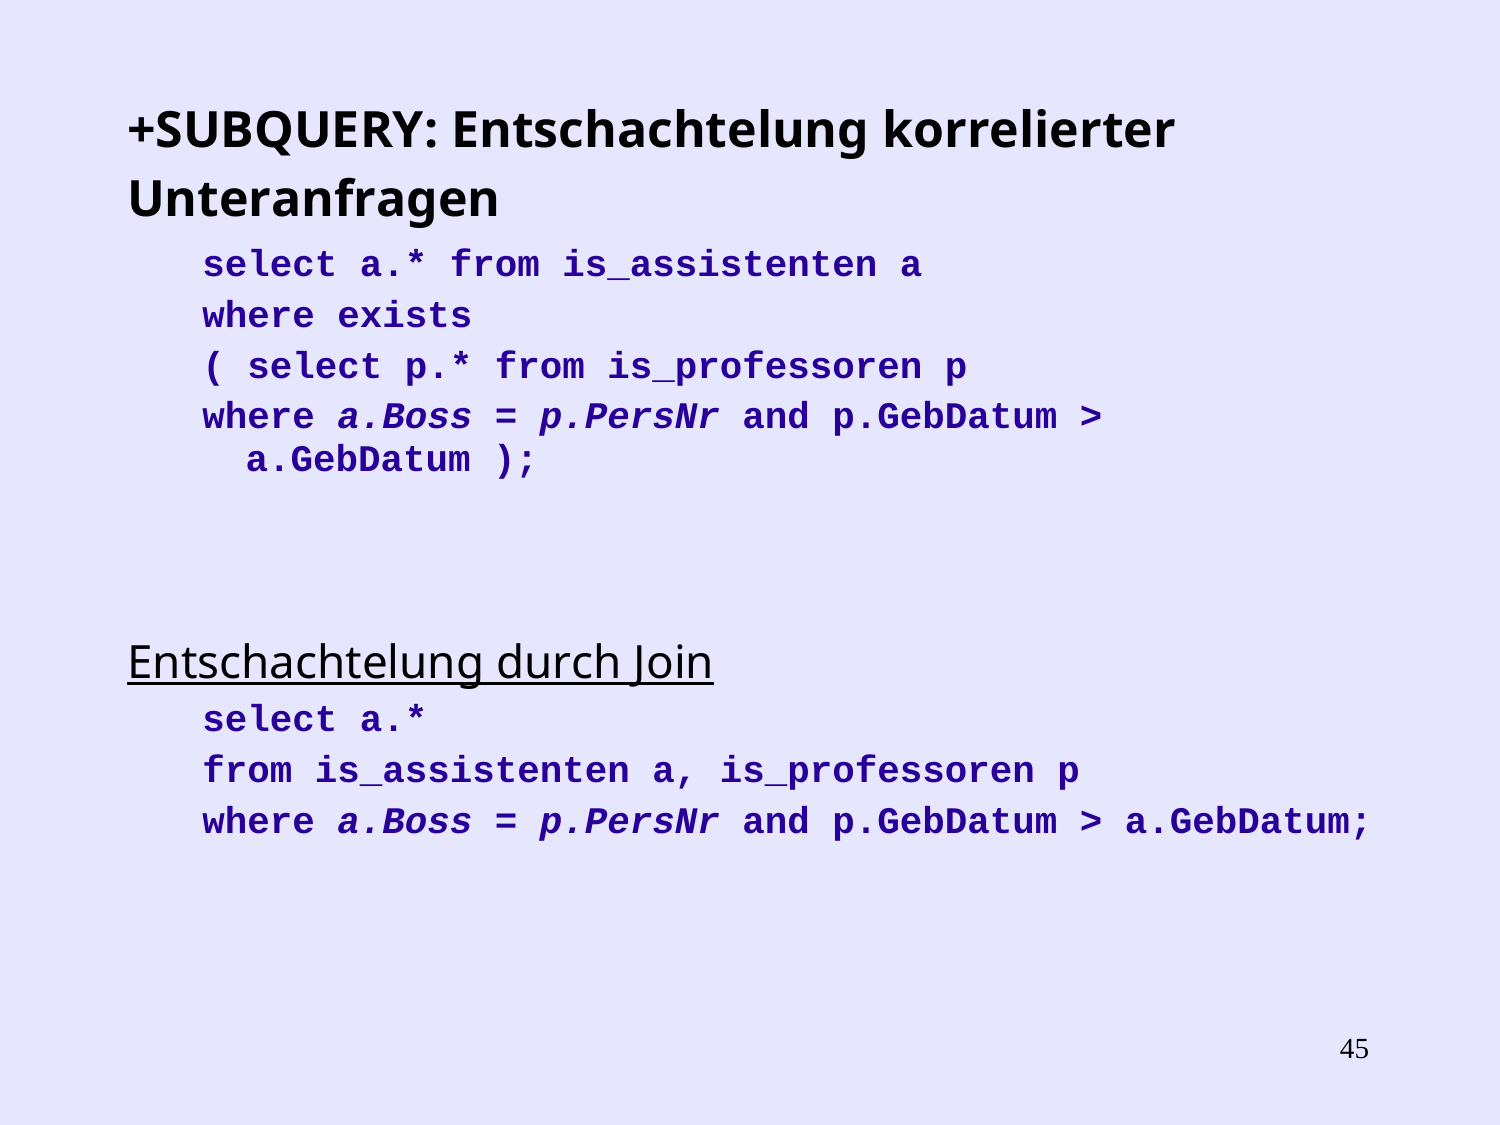

# +SUBQUERY: Entschachtelung korrelierter Unteranfragen
select a.* from is_assistenten a
where exists
( select p.* from is_professoren p
where a.Boss = p.PersNr and p.GebDatum > a.GebDatum );
Entschachtelung durch Join
select a.*
from is_assistenten a, is_professoren p
where a.Boss = p.PersNr and p.GebDatum > a.GebDatum;
45